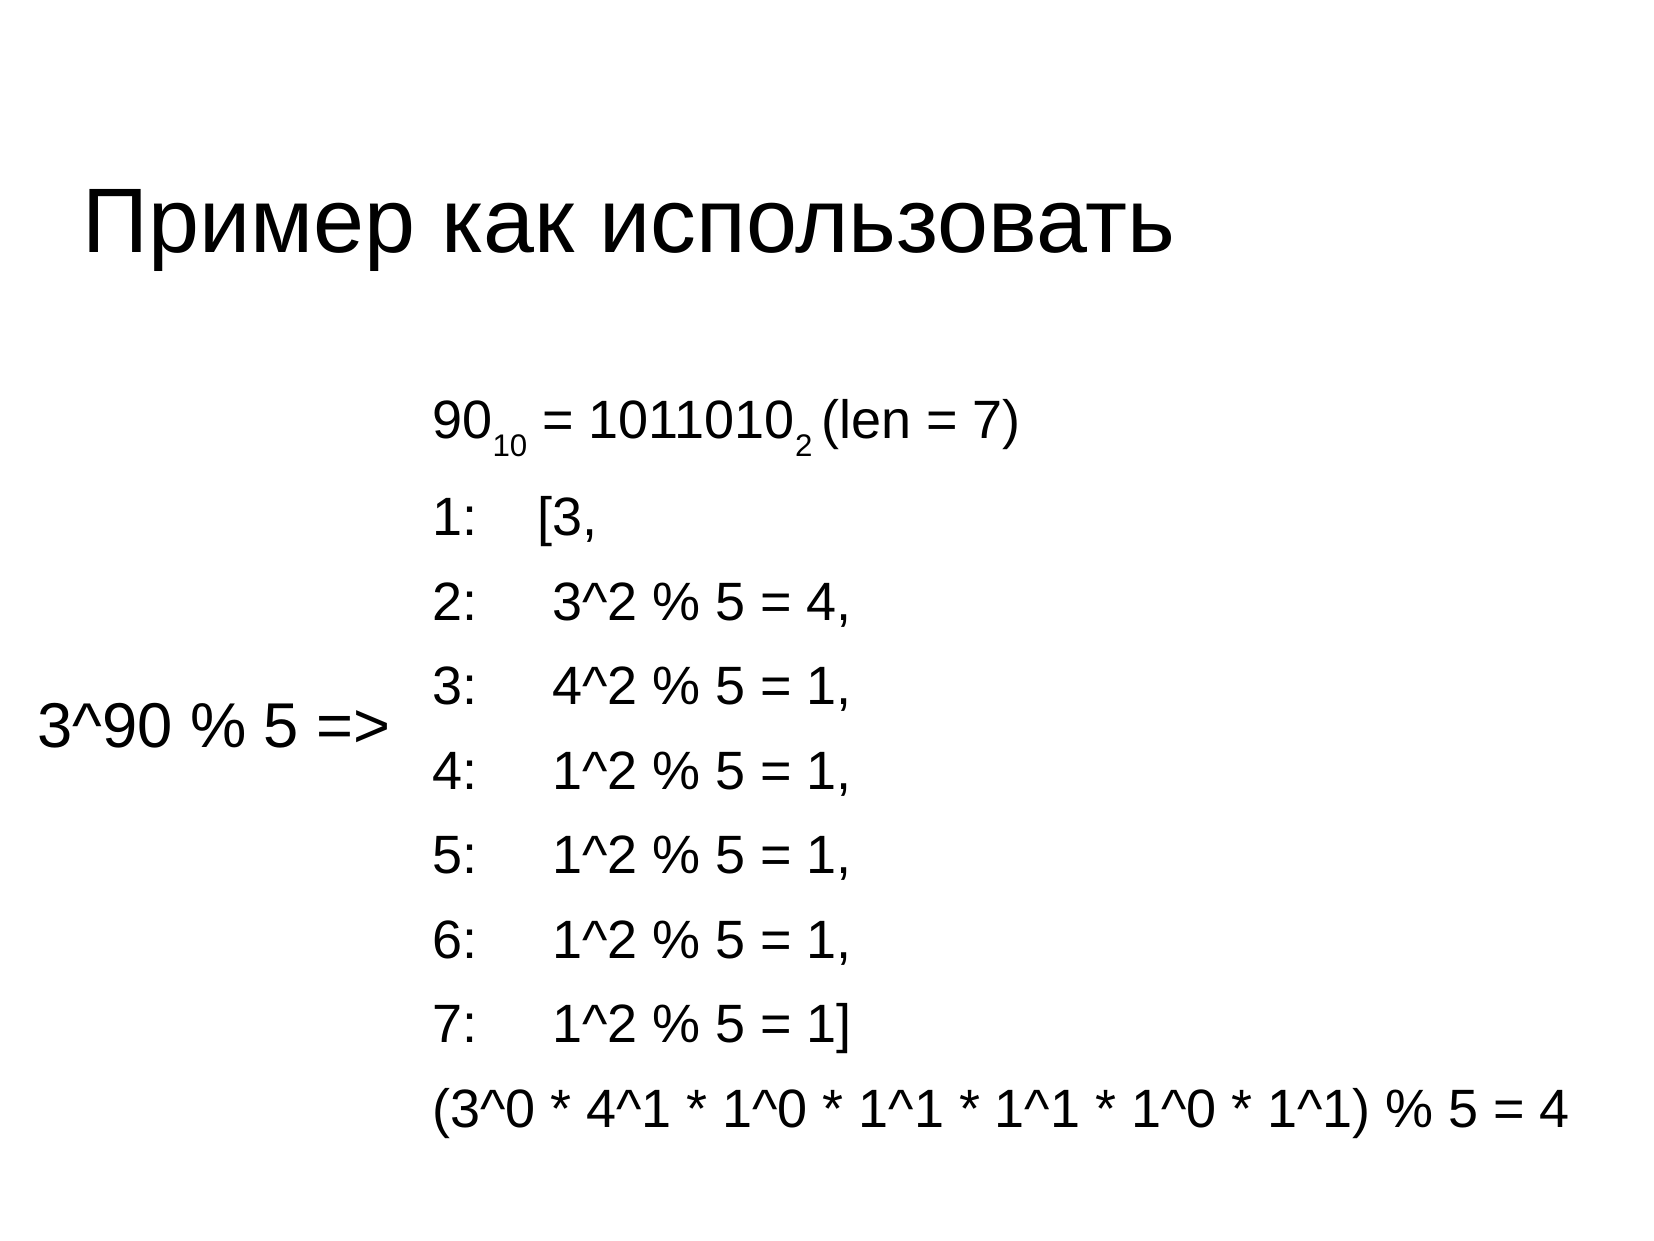

# Пример как использовать
9010 = 10110102 (len = 7)
1: [3,
2: 3^2 % 5 = 4,
3: 4^2 % 5 = 1,
4: 1^2 % 5 = 1,
5: 1^2 % 5 = 1,
6: 1^2 % 5 = 1,
7: 1^2 % 5 = 1]
(3^0 * 4^1 * 1^0 * 1^1 * 1^1 * 1^0 * 1^1) % 5 = 4
3^90 % 5 =>